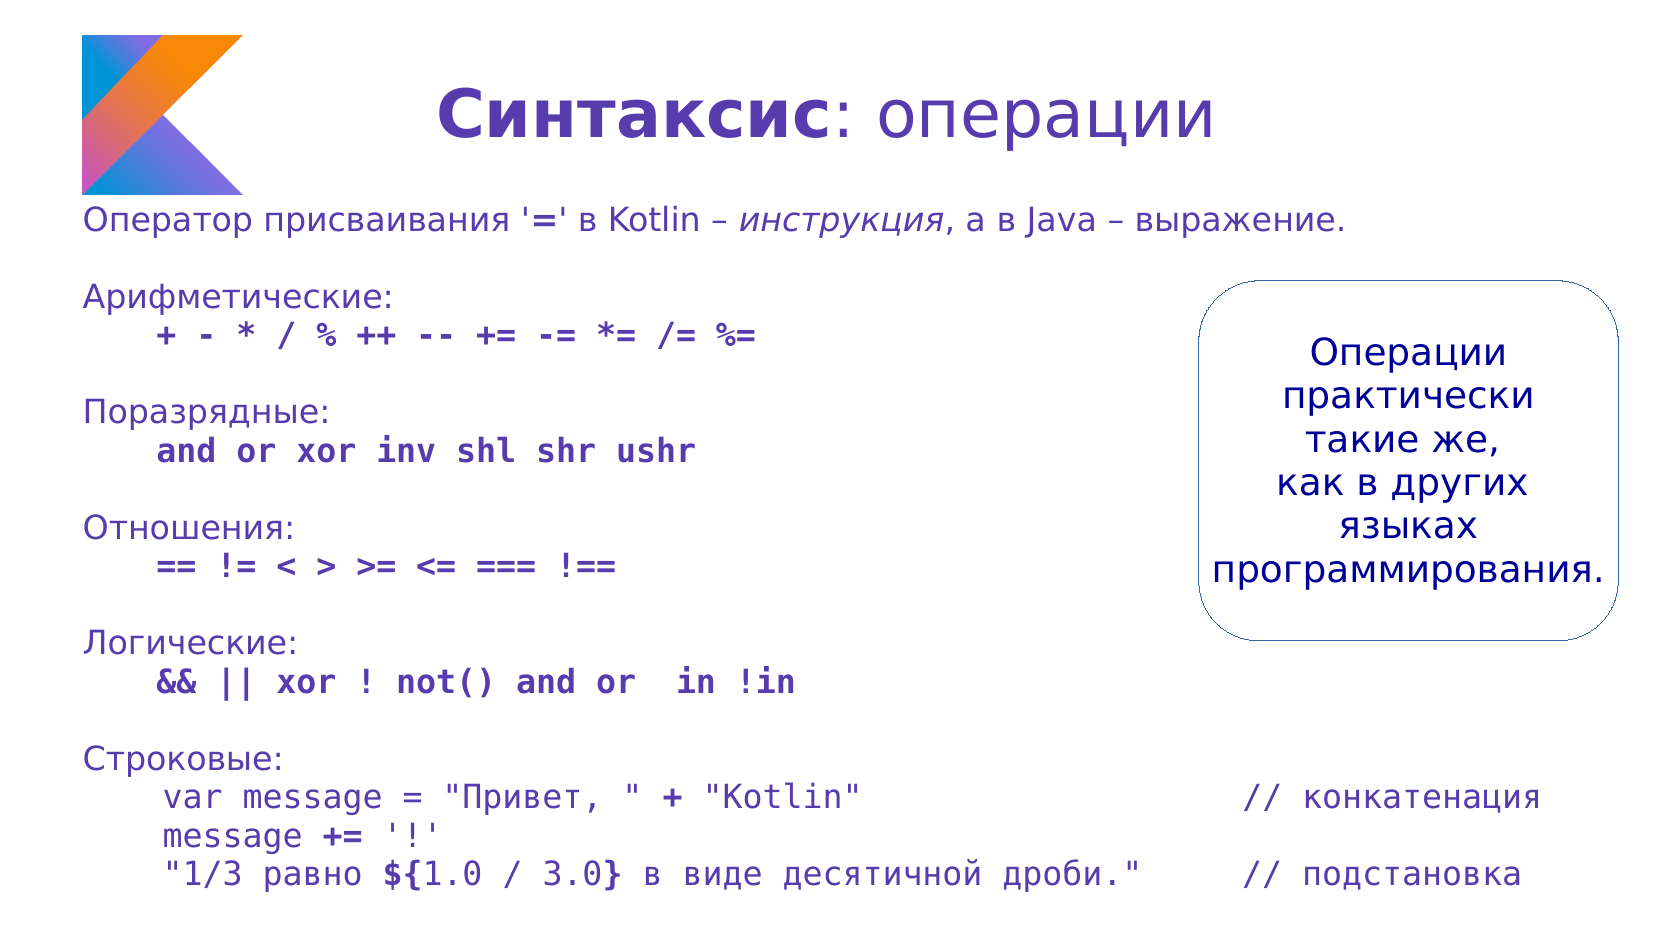

# Синтаксис: операции
Оператор присваивания '=' в Kotlin – инструкция, а в Java – выражение.
Арифметические:
	+ - * / % ++ -- += -= *= /= %=
Поразрядные:
	and or xor inv shl shr ushr
Отношения:
	== != < > >= <= === !==
Логические:
	&& || xor ! not() and or in !in
Строковые:
 var message = "Привет, " + "Kotlin" // конкатенация
 message += '!'
 "1/3 равно ${1.0 / 3.0} в виде десятичной дроби." // подстановка
Операции
практически
такие же,
как в других
языках
программирования.